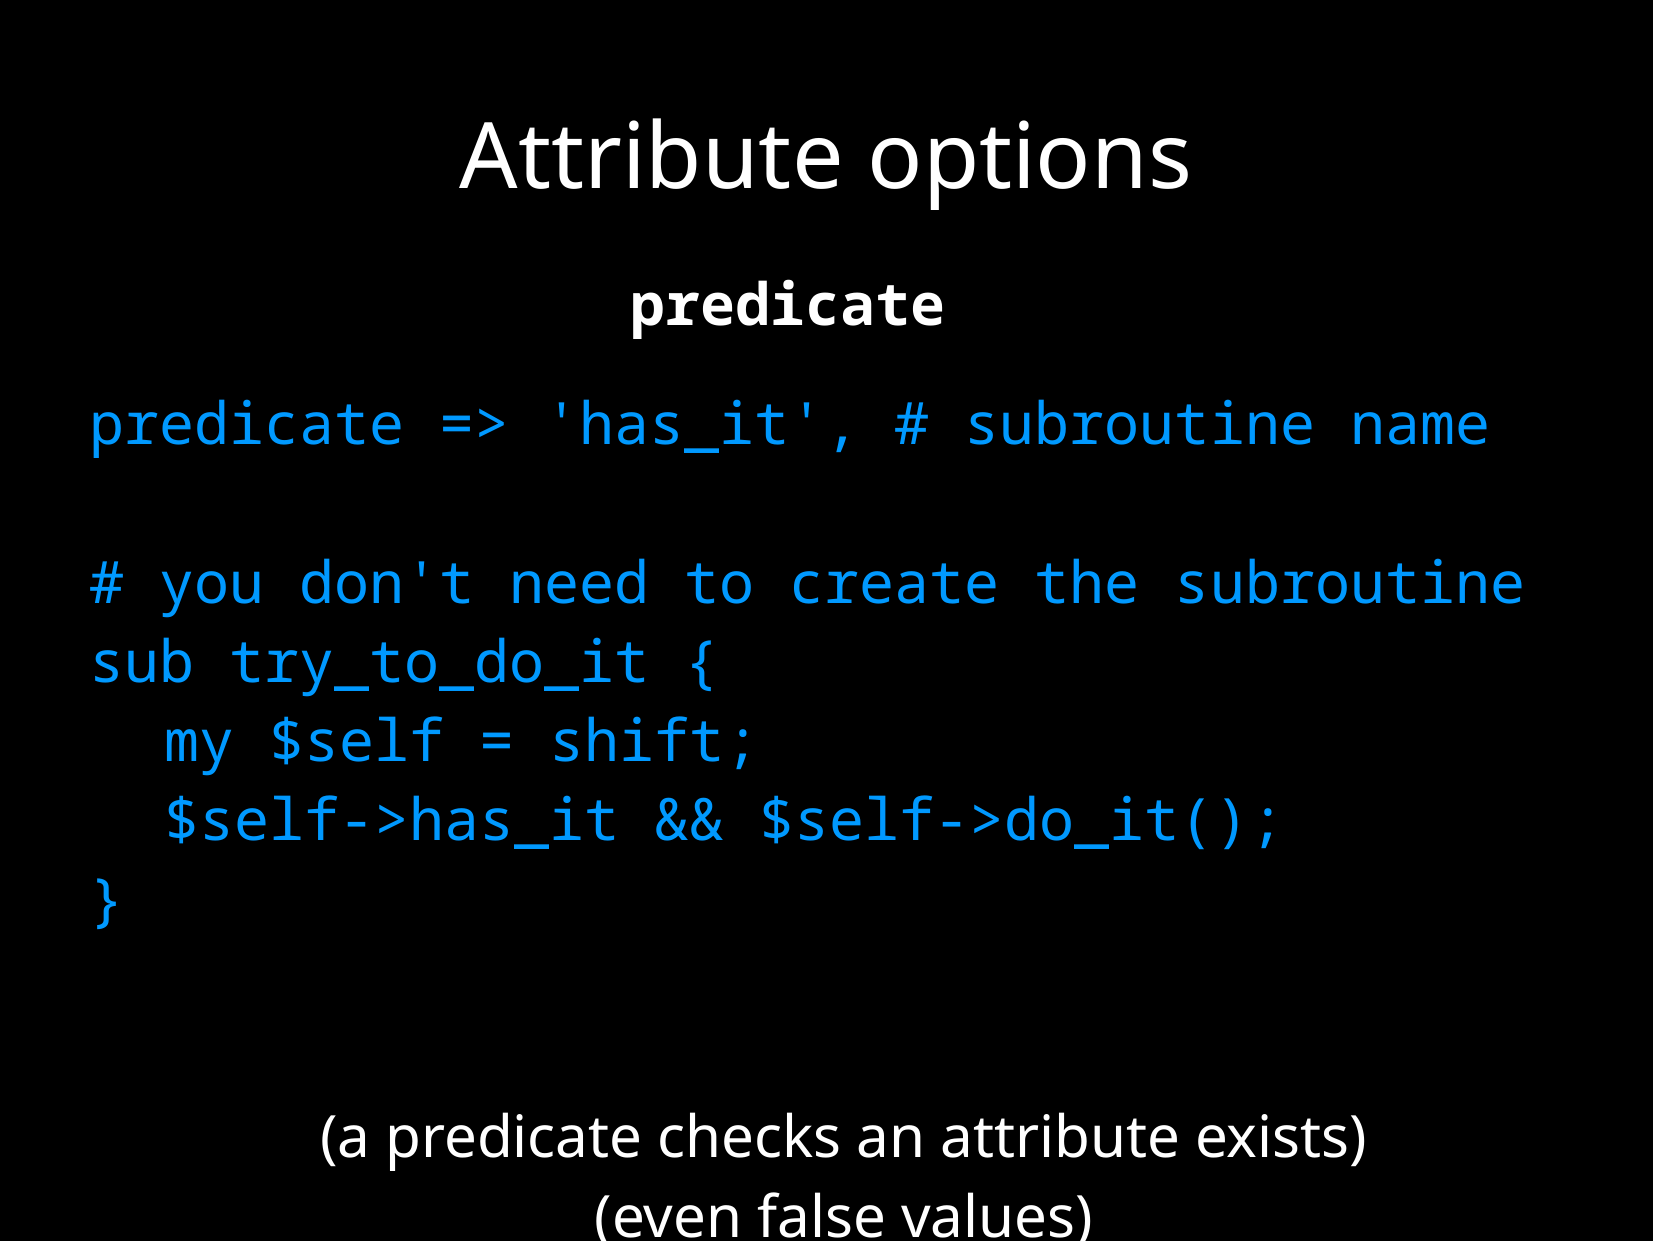

# Attribute options
predicate
predicate => 'has_it', # subroutine name
# you don't need to create the subroutine
sub try_to_do_it {
	my $self = shift;
	$self->has_it && $self->do_it();
}
(a predicate checks an attribute exists)
(even false values)
(which is good!)